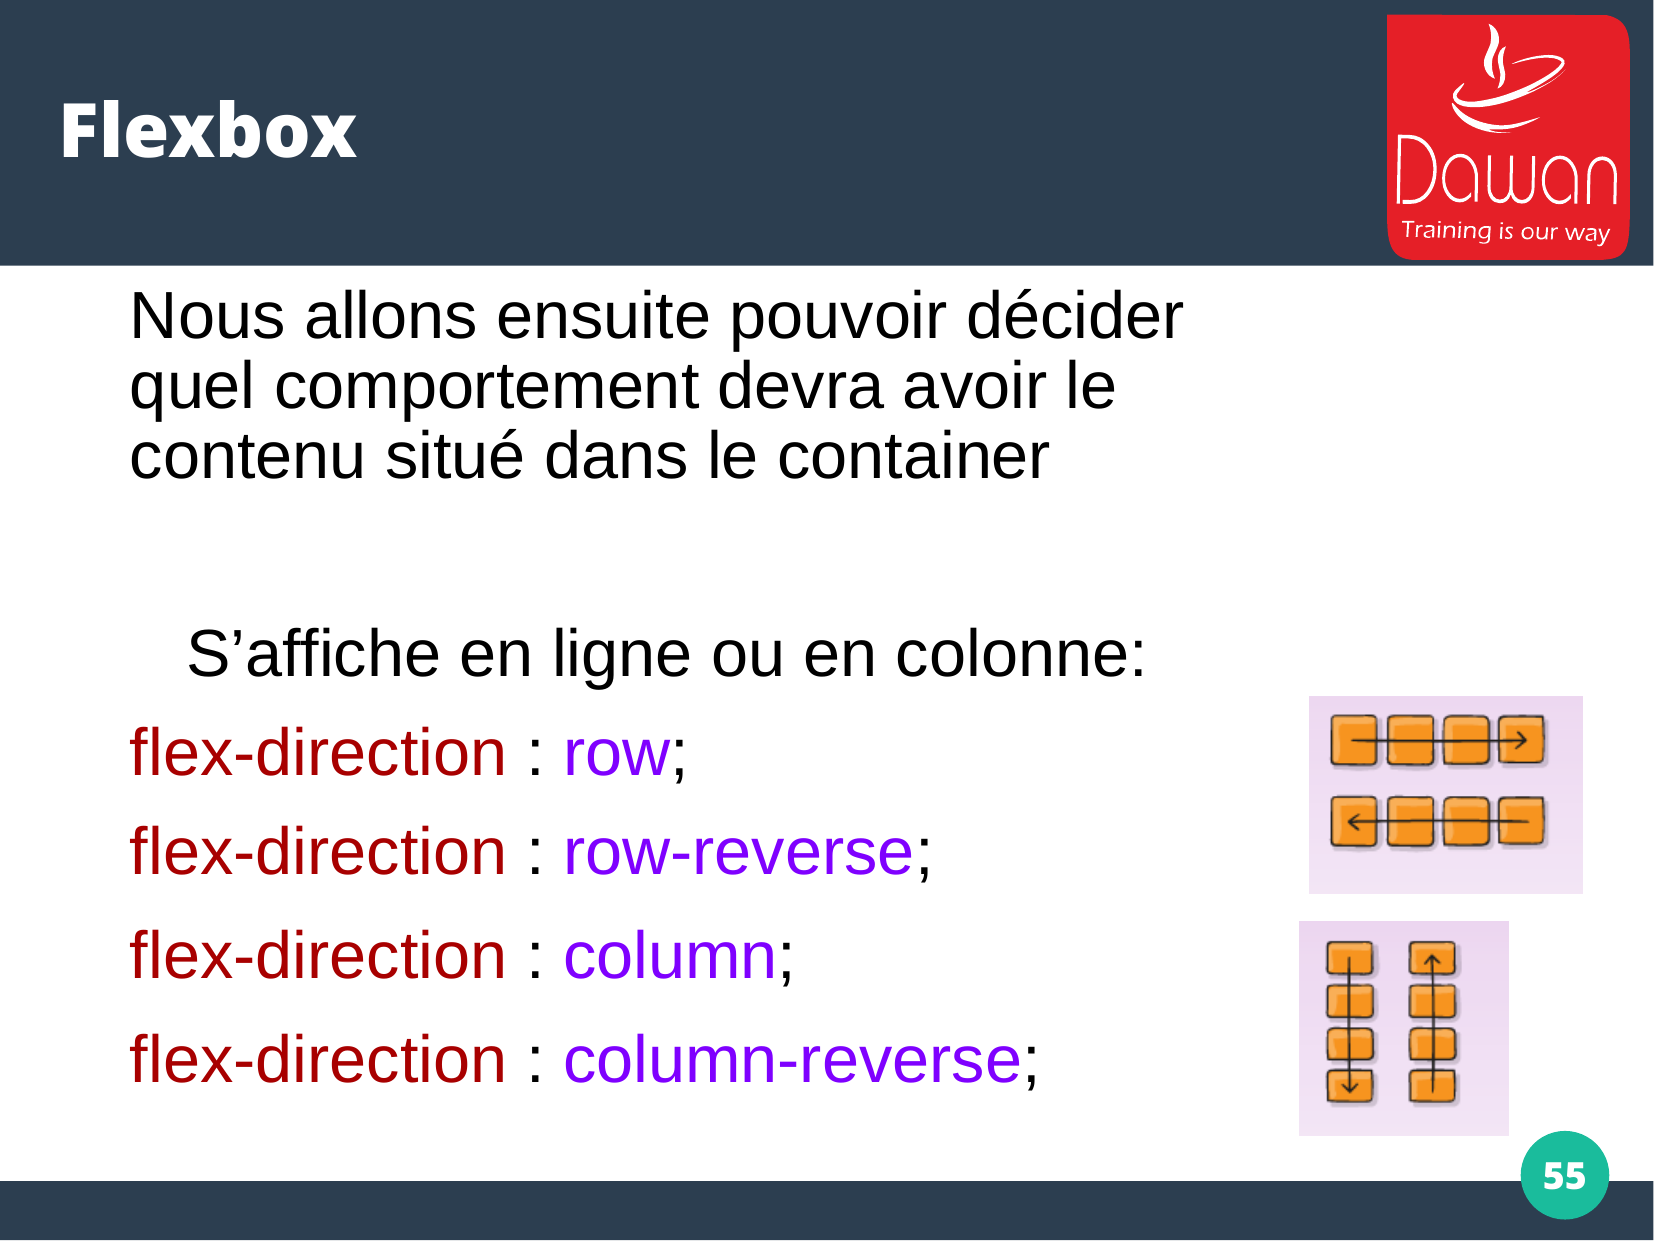

# Flexbox
Nous allons ensuite pouvoir décider quel comportement devra avoir le contenu situé dans le container
S’affiche en ligne ou en colonne:
flex-direction : row;
flex-direction : row-reverse;
flex-direction : column;
flex-direction : column-reverse;
55